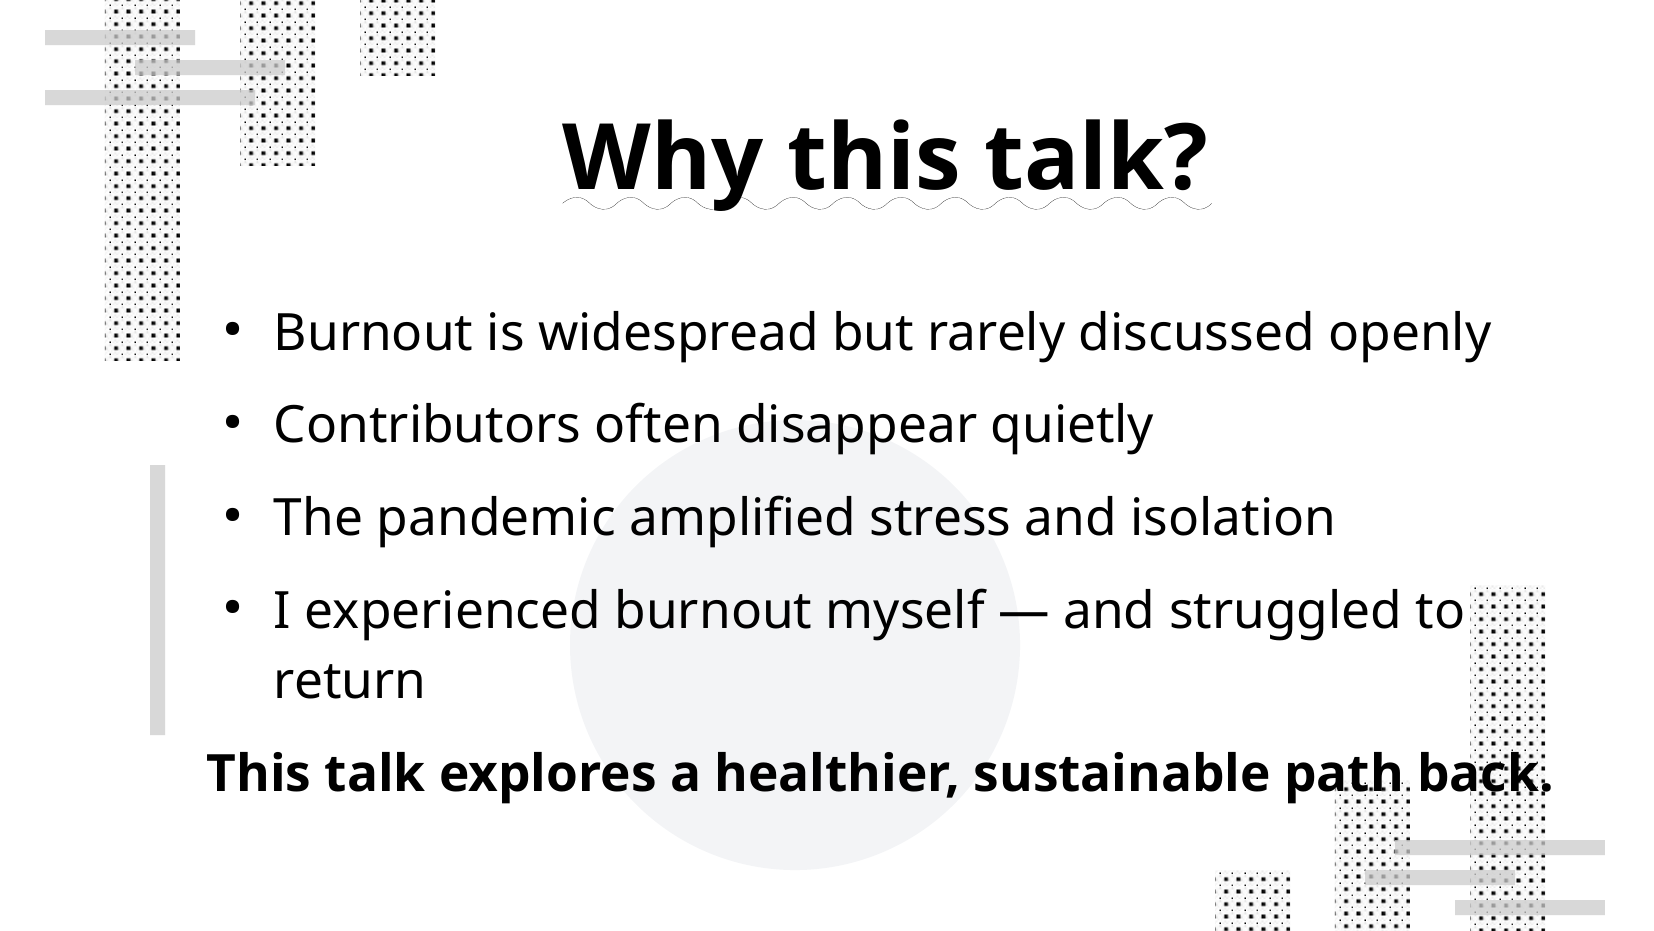

# Why this talk?
Burnout is widespread but rarely discussed openly
Contributors often disappear quietly
The pandemic amplified stress and isolation
I experienced burnout myself — and struggled to return
This talk explores a healthier, sustainable path back.